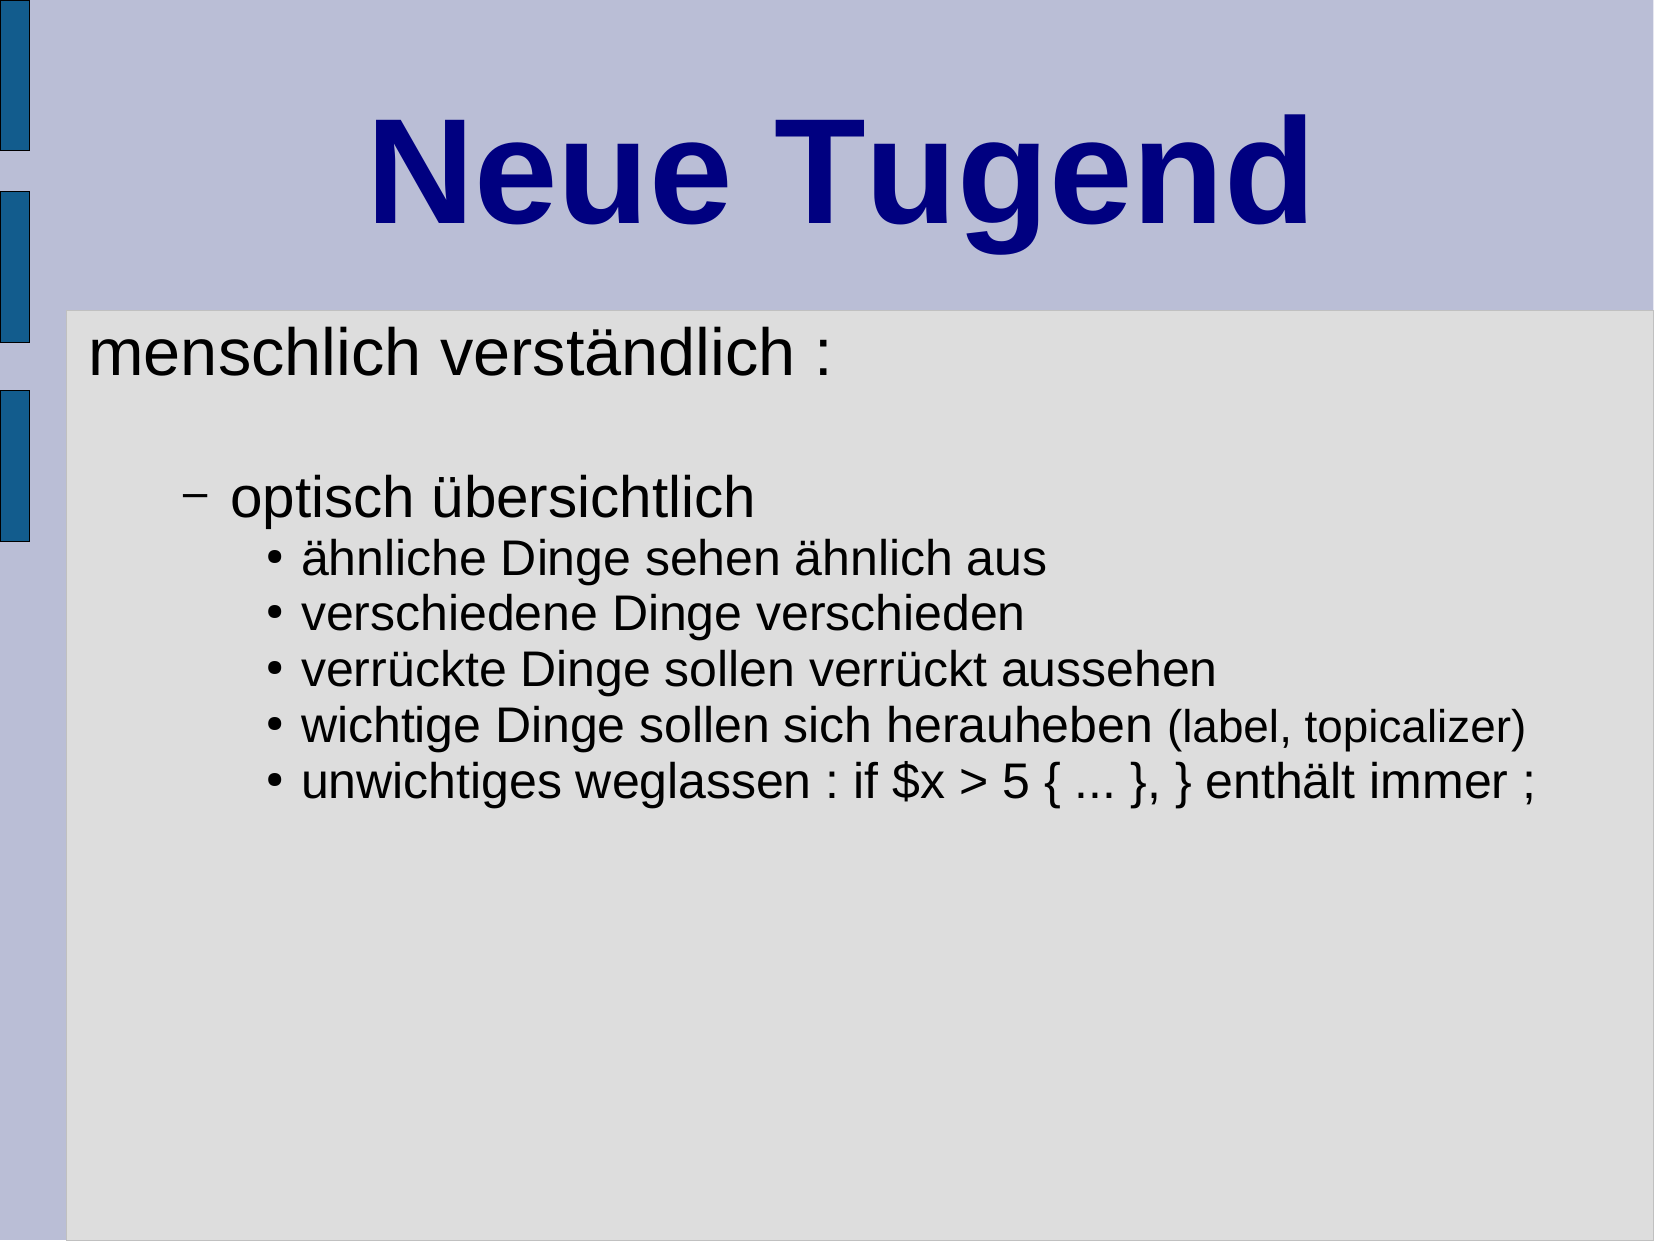

# Neue Tugend
menschlich verständlich :
optisch übersichtlich
ähnliche Dinge sehen ähnlich aus
verschiedene Dinge verschieden
verrückte Dinge sollen verrückt aussehen
wichtige Dinge sollen sich herauheben (label, topicalizer)
unwichtiges weglassen : if $x > 5 { ... }, } enthält immer ;